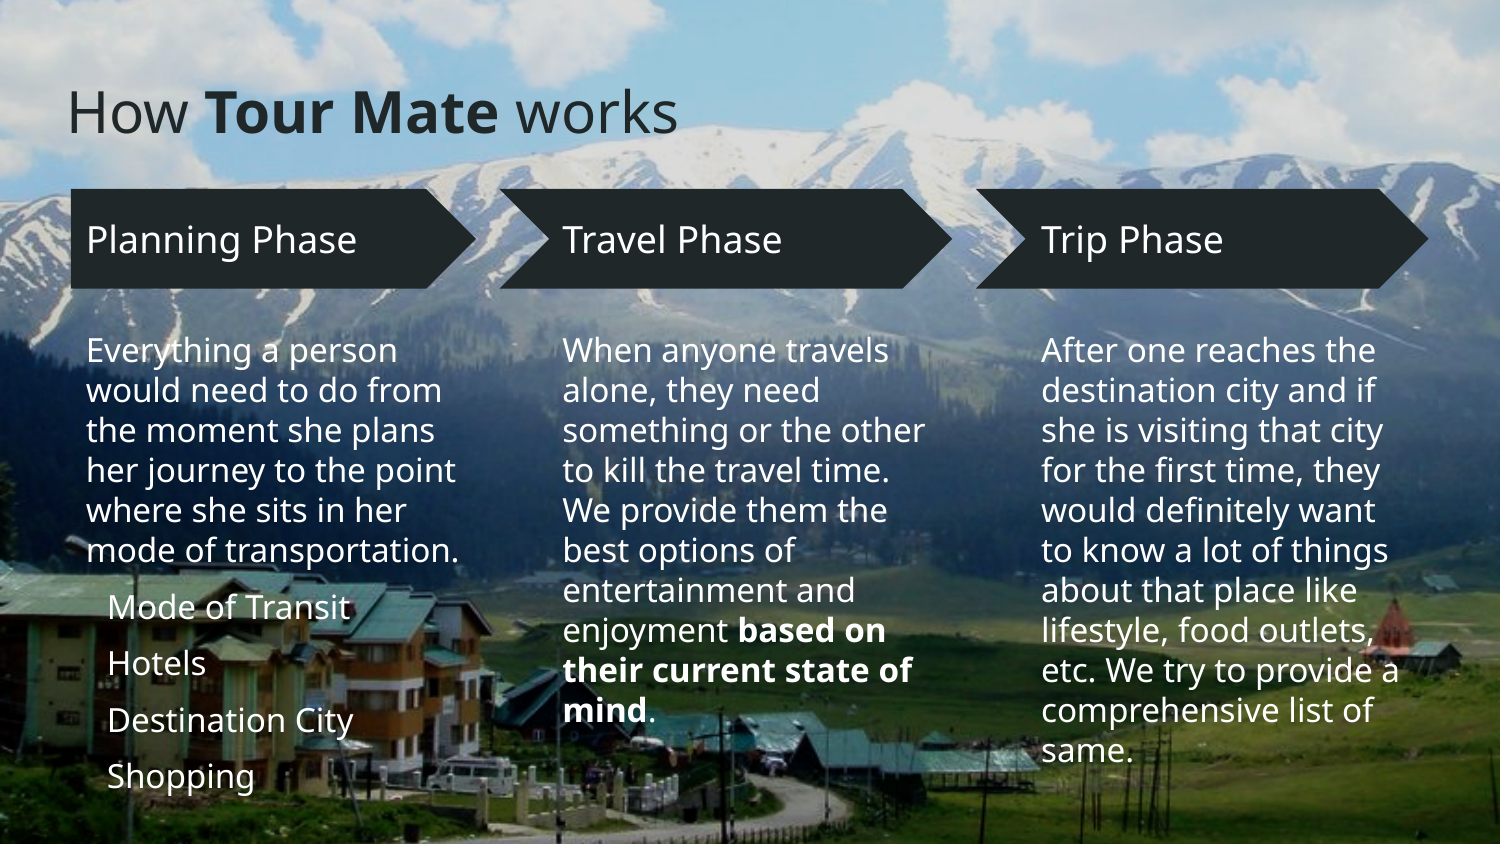

# How Tour Mate works
Planning Phase
Travel Phase
Trip Phase
Everything a person would need to do from the moment she plans her journey to the point where she sits in her mode of transportation.
Mode of Transit
Hotels
Destination City
Shopping
When anyone travels alone, they need something or the other to kill the travel time. We provide them the best options of entertainment and enjoyment based on their current state of mind.
After one reaches the destination city and if she is visiting that city for the first time, they would definitely want to know a lot of things about that place like lifestyle, food outlets, etc. We try to provide a comprehensive list of same.